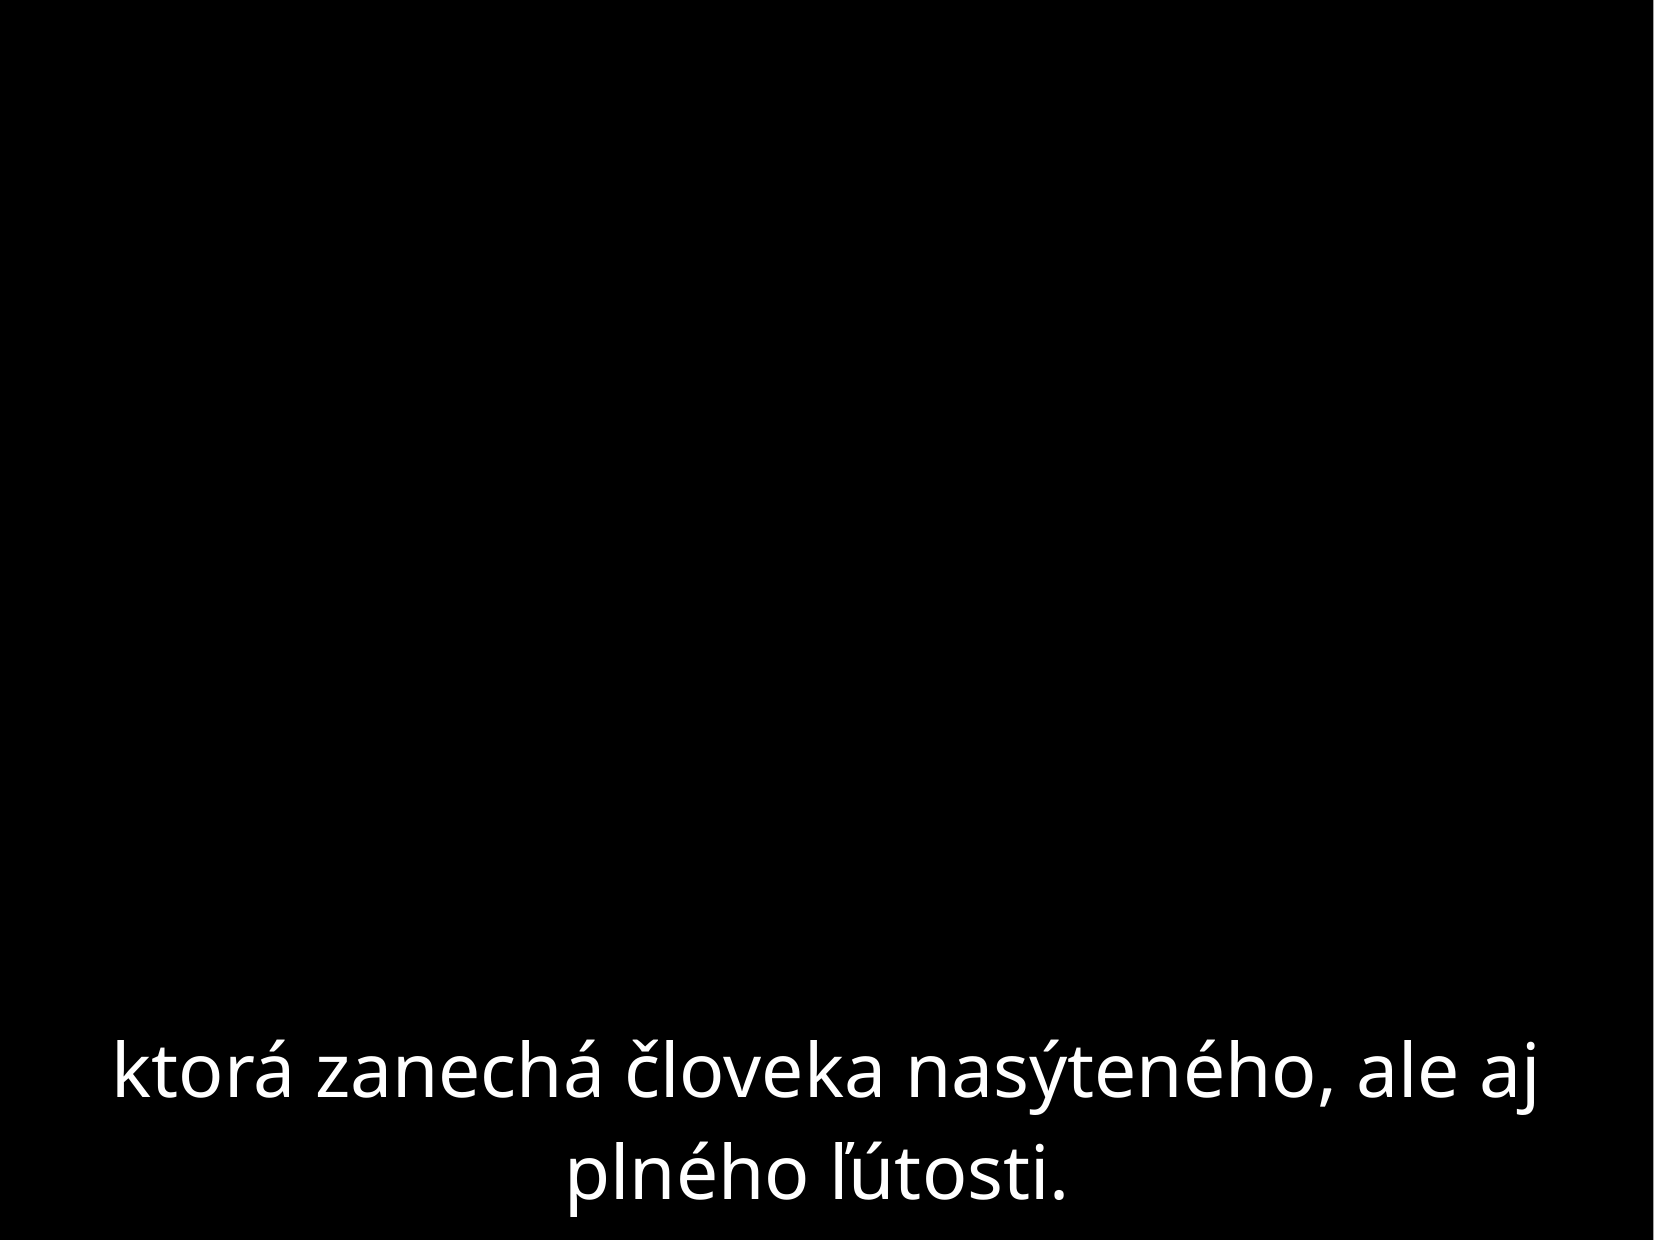

# ktorá zanechá človeka nasýteného, ale aj plného ľútosti.